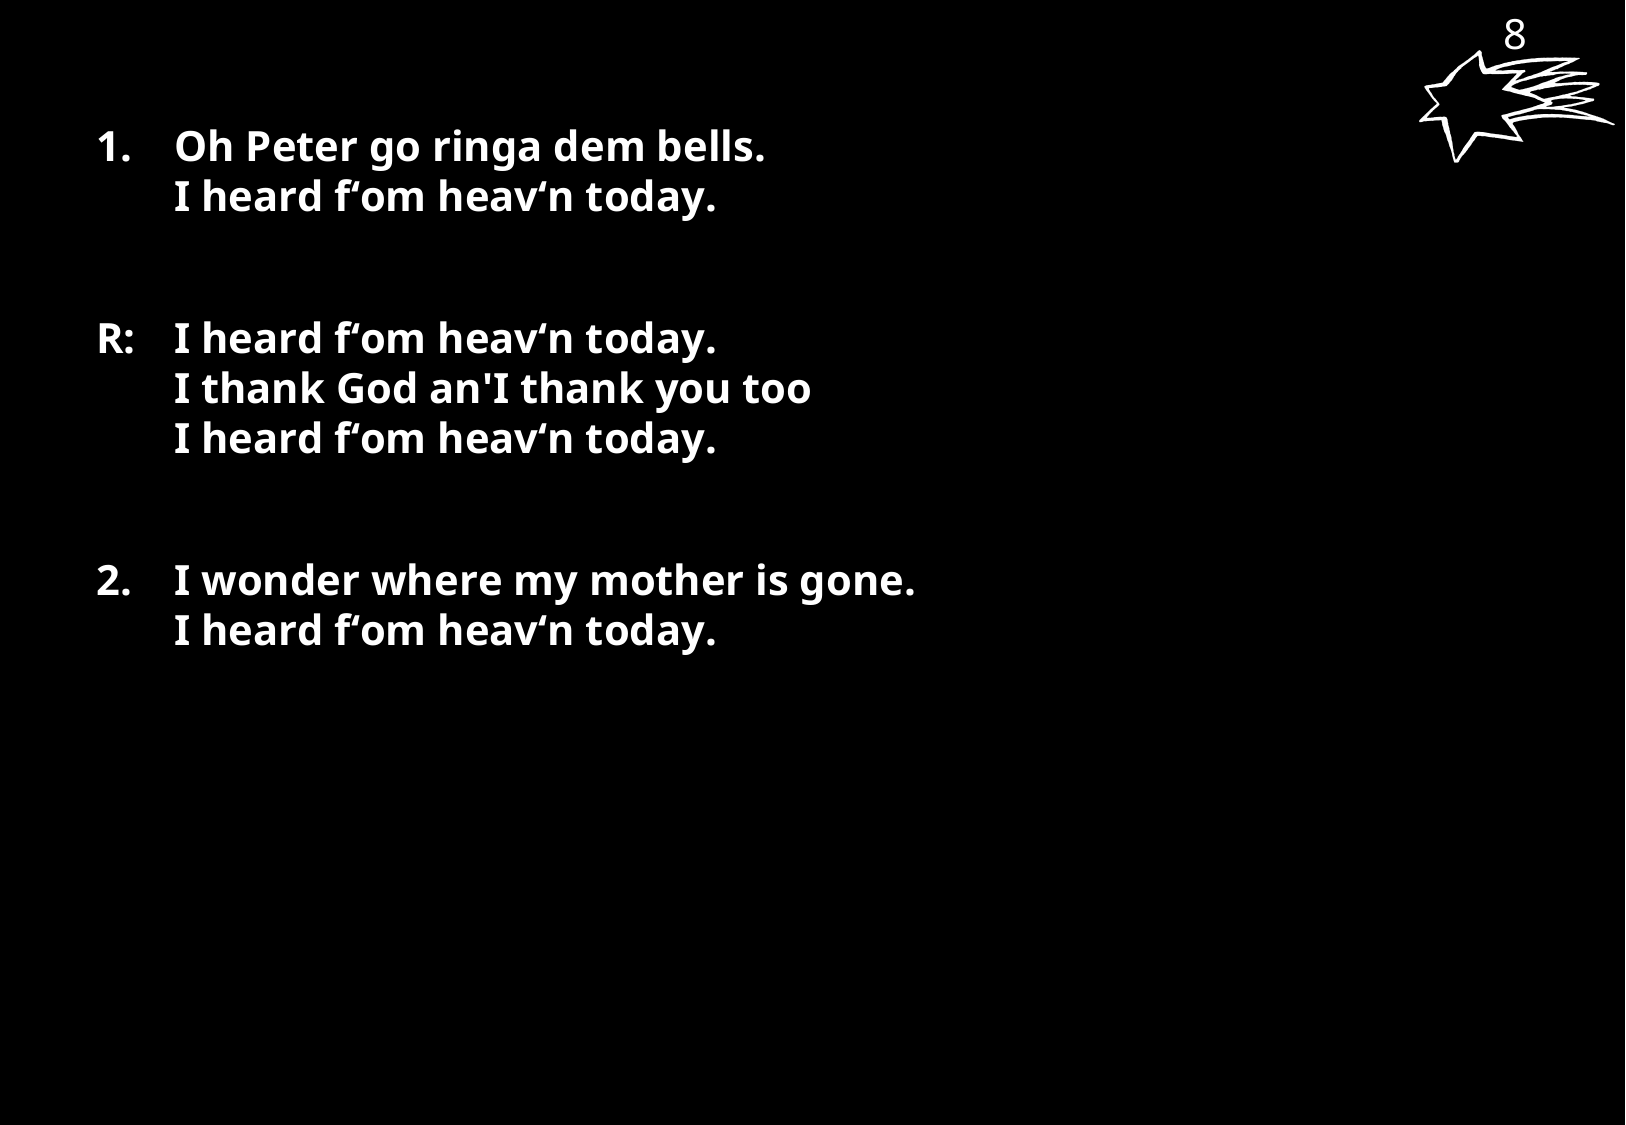

8
# 1.	Oh Peter go ringa dem bells. I heard f‘om heav‘n today.
R:	I heard f‘om heav‘n today.
I thank God an'I thank you too
I heard f‘om heav‘n today.
2.	I wonder where my mother is gone.
I heard f‘om heav‘n today.